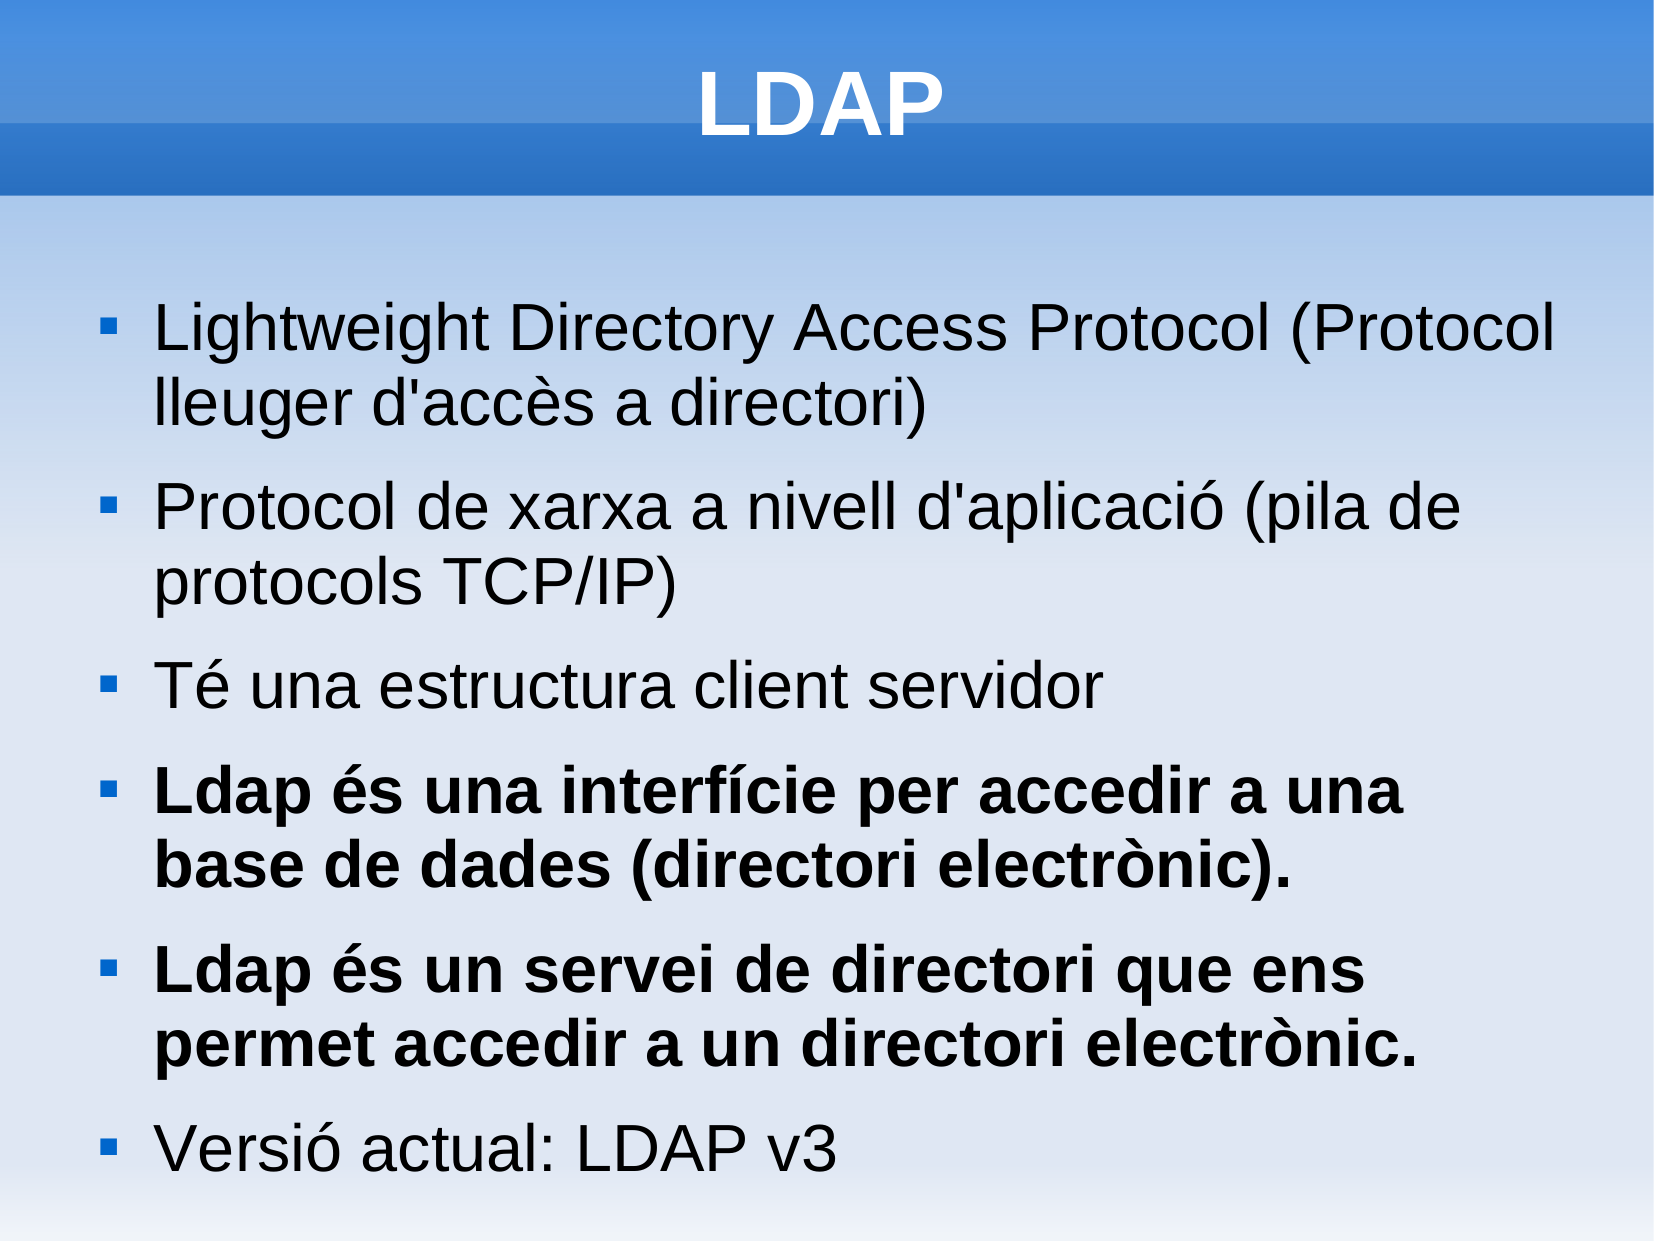

# LDAP
Lightweight Directory Access Protocol (Protocol lleuger d'accès a directori)
Protocol de xarxa a nivell d'aplicació (pila de protocols TCP/IP)
Té una estructura client servidor
Ldap és una interfície per accedir a una base de dades (directori electrònic).
Ldap és un servei de directori que ens permet accedir a un directori electrònic.
Versió actual: LDAP v3